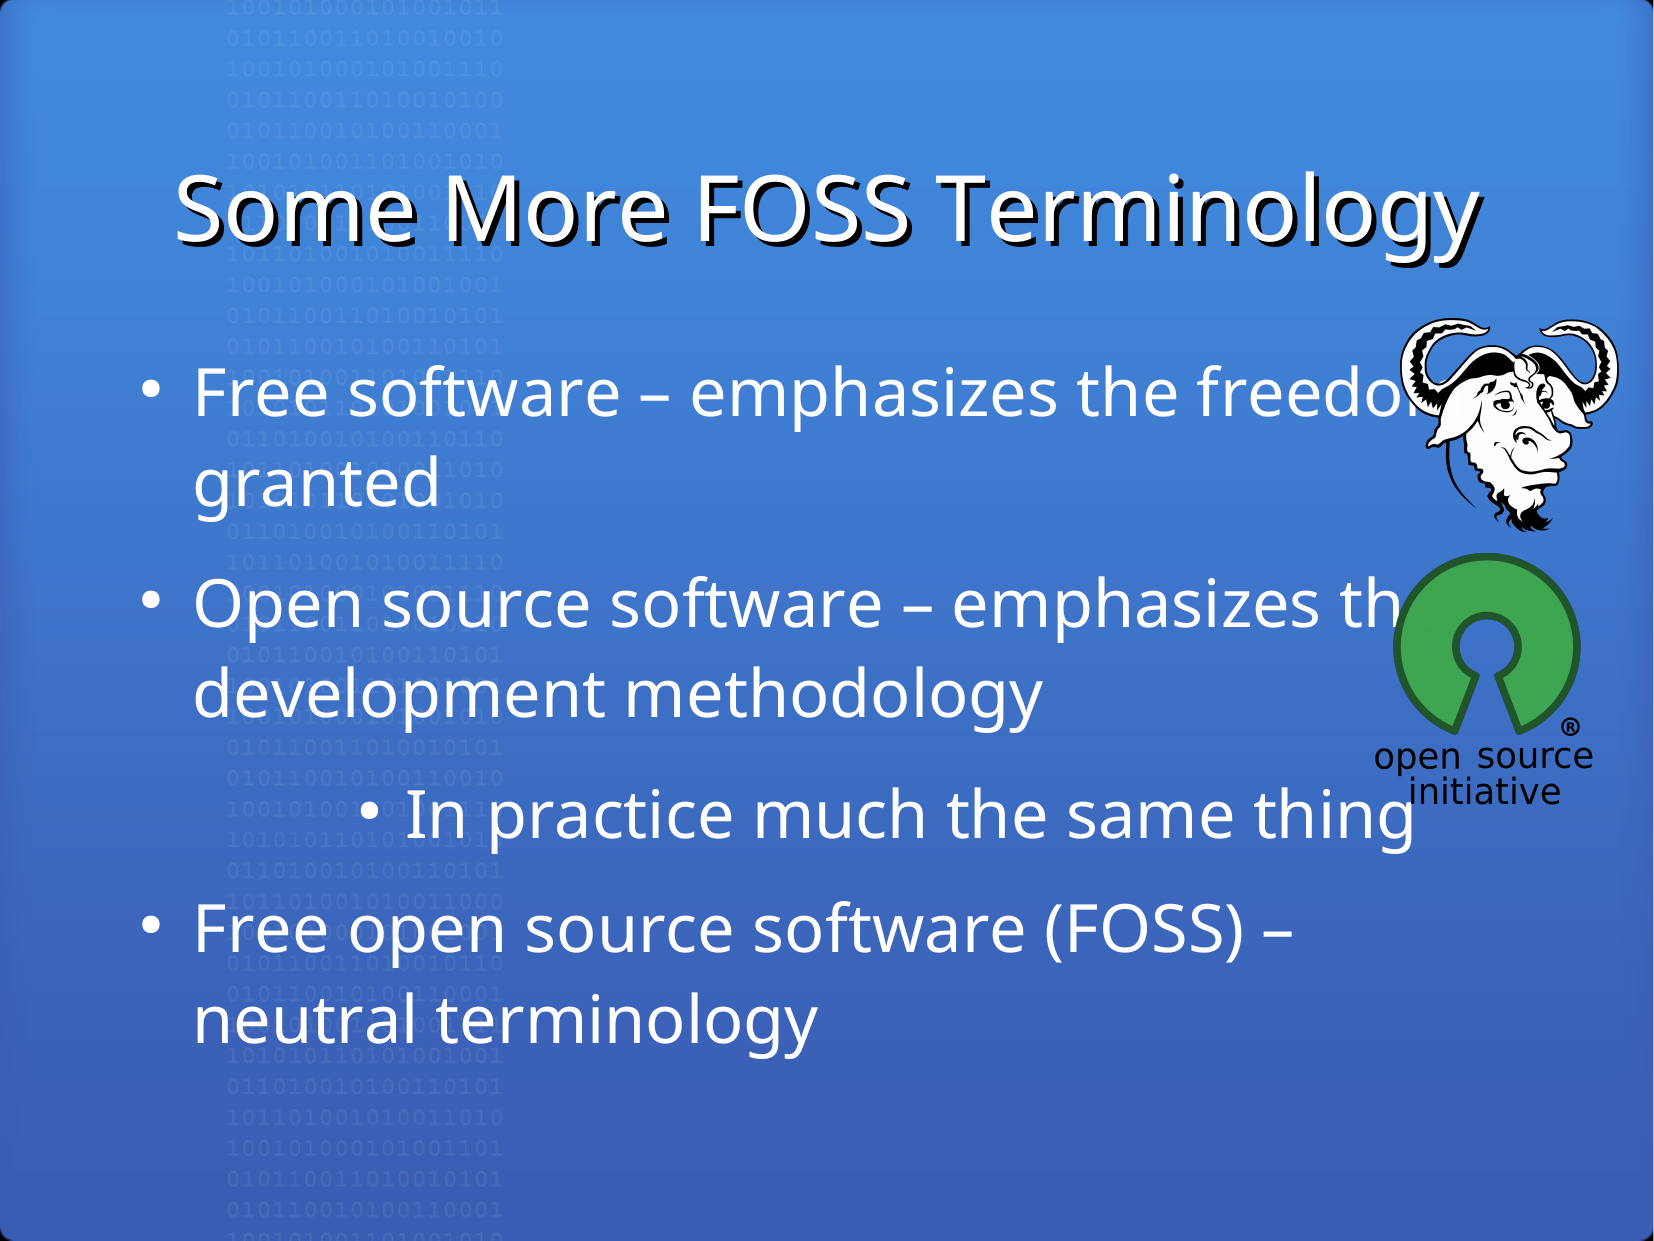

# Some More FOSS Terminology
Free software – emphasizes the freedom granted
Open source software – emphasizes the development methodology
In practice much the same thing
Free open source software (FOSS) – neutral terminology